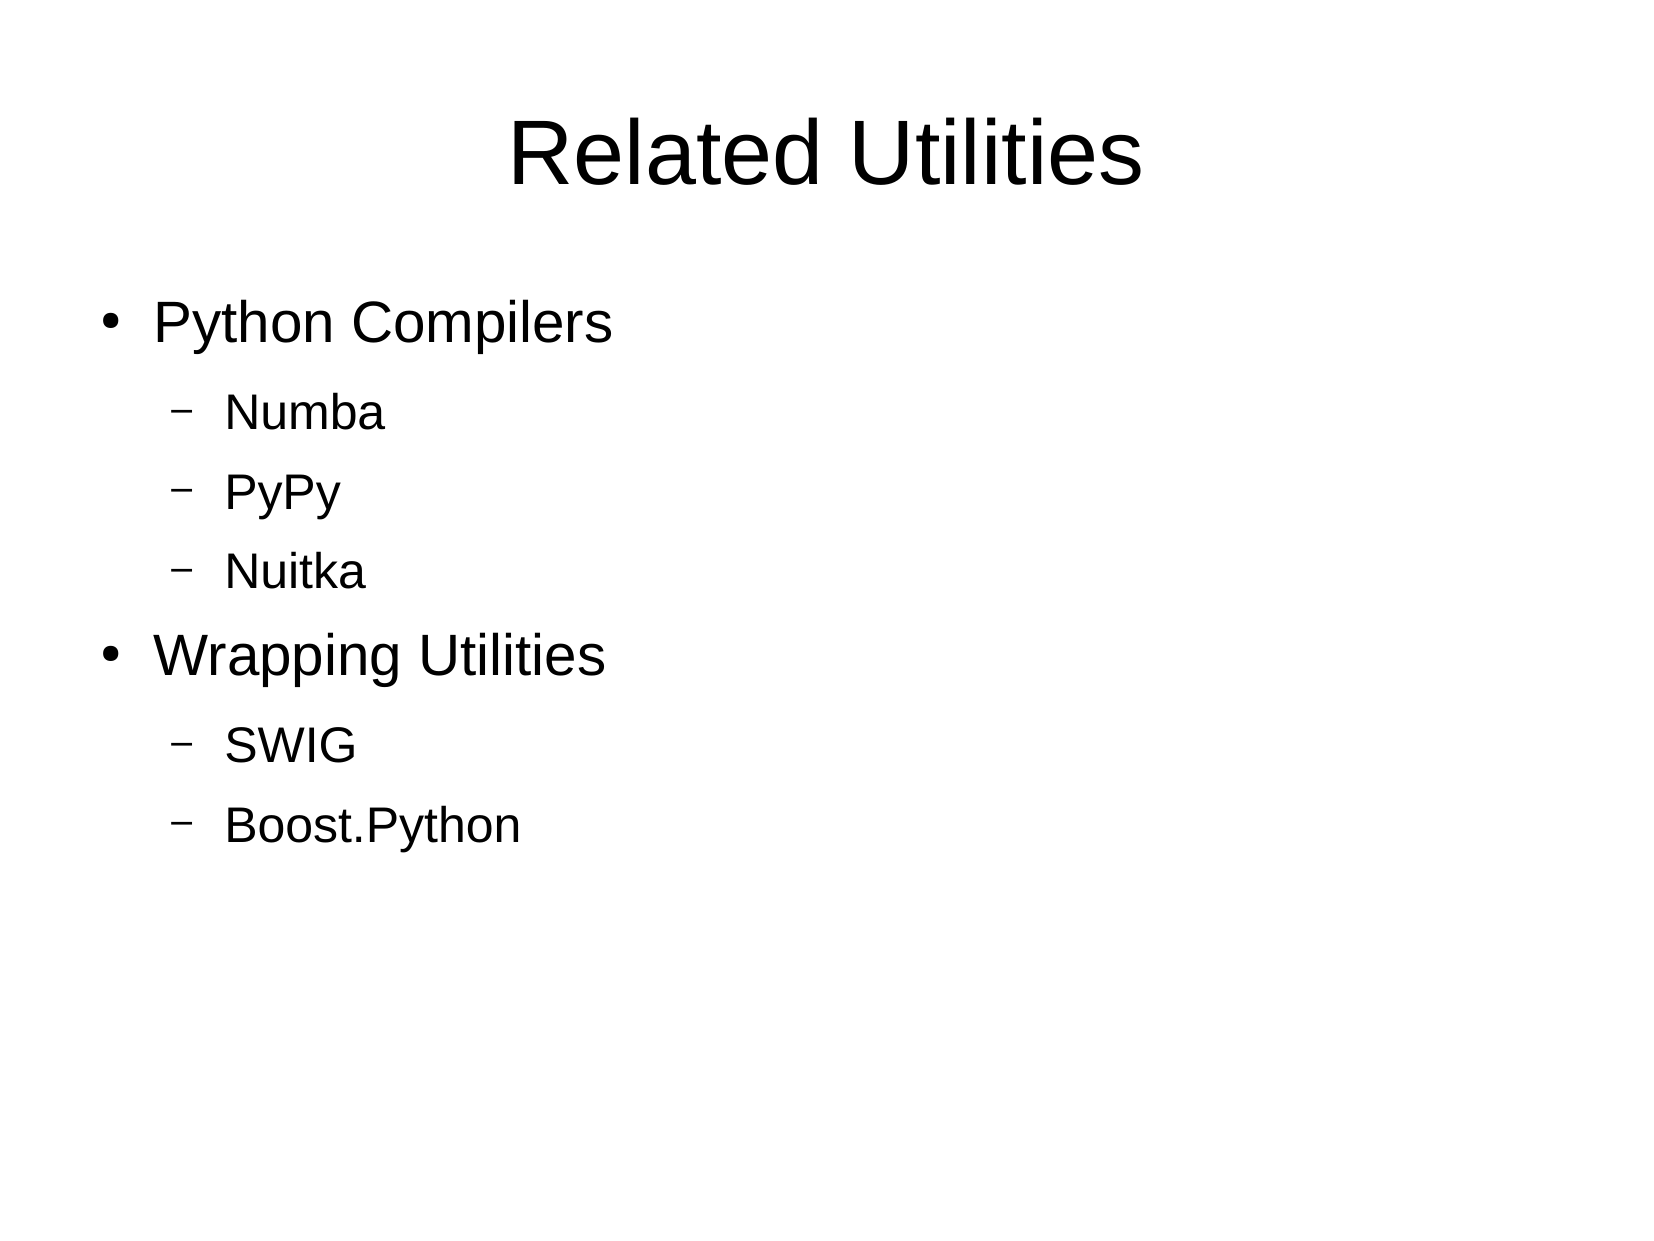

# Related Utilities
Python Compilers
Numba
PyPy
Nuitka
Wrapping Utilities
SWIG
Boost.Python